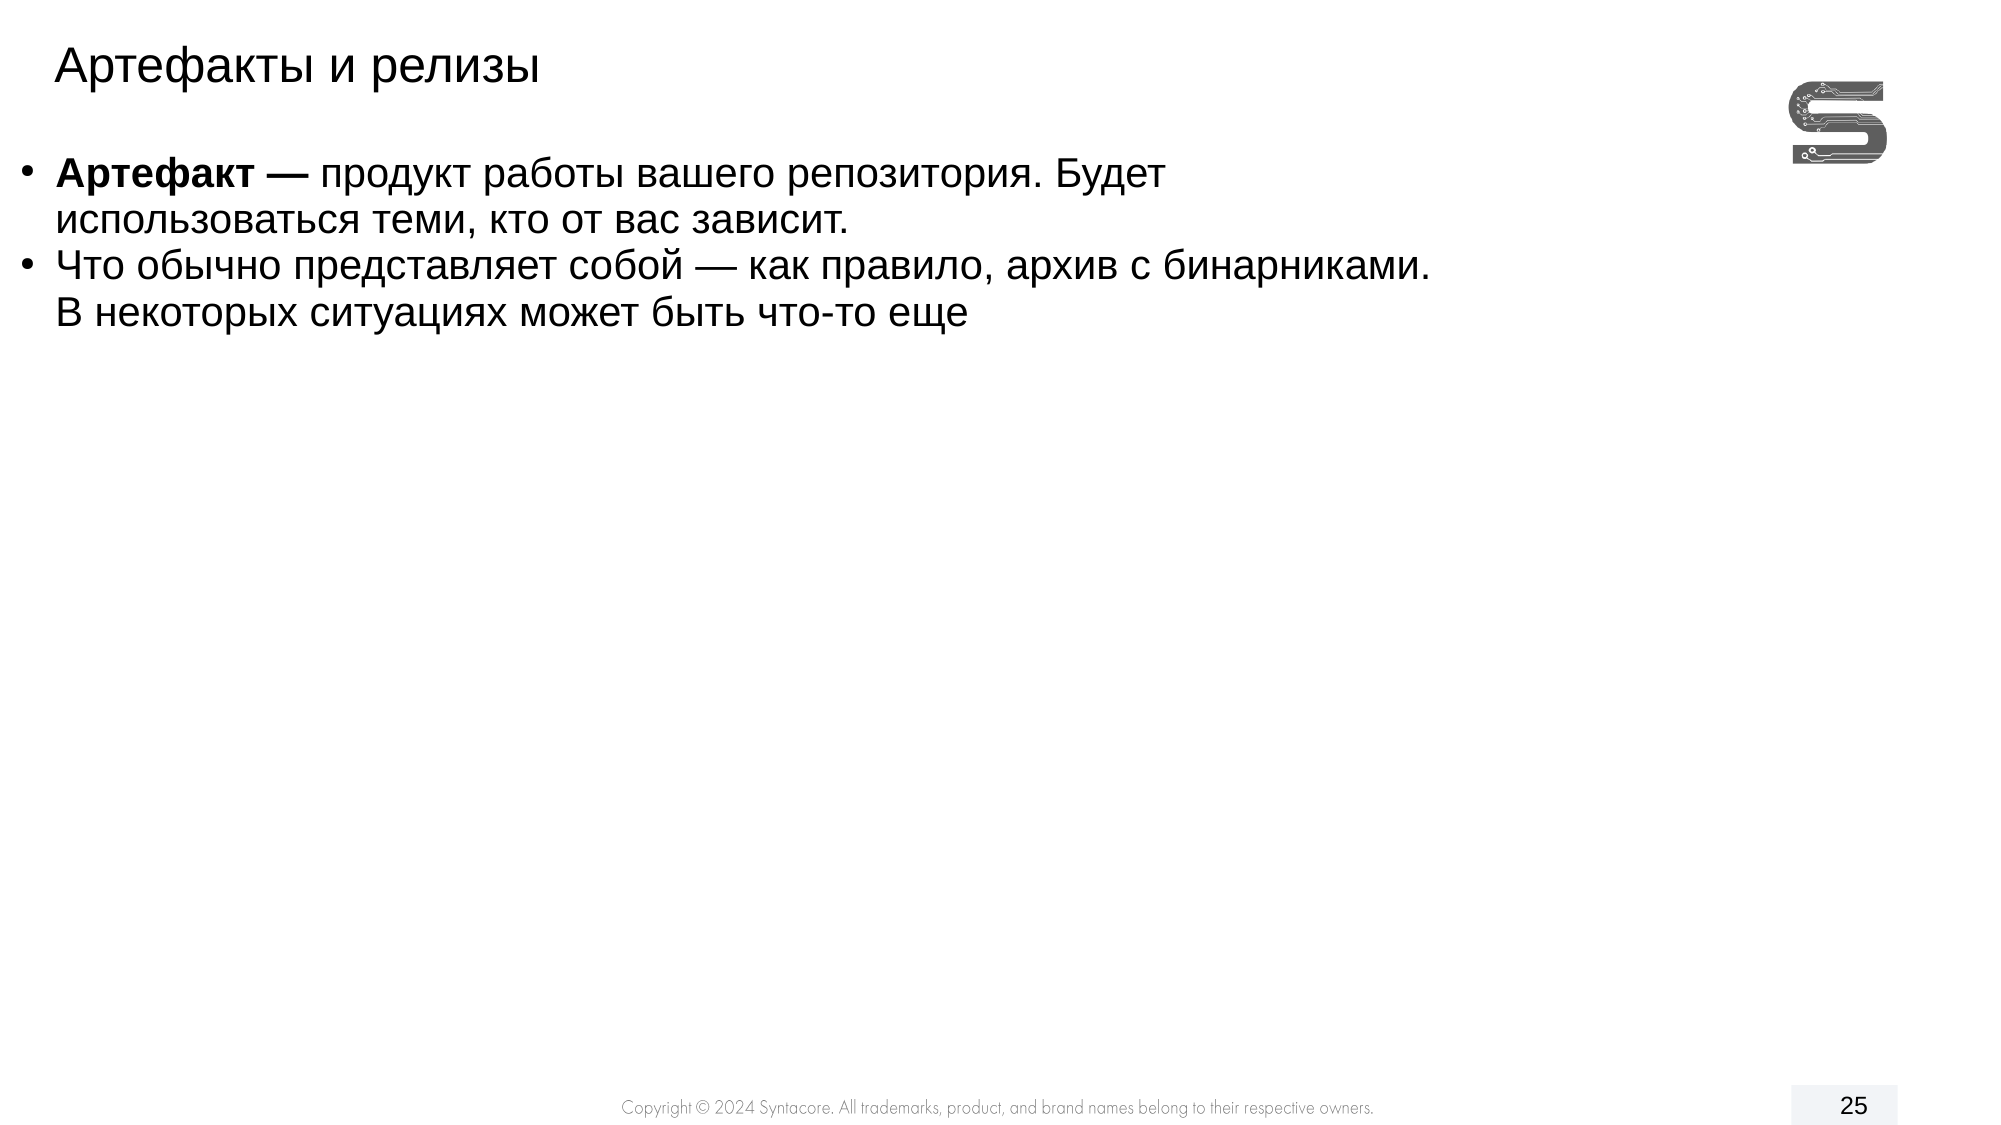

Артефакты и релизы
Артефакт — продукт работы вашего репозитория. Будет использоваться теми, кто от вас зависит.
Что обычно представляет собой — как правило, архив с бинарниками. В некоторых ситуациях может быть что-то еще